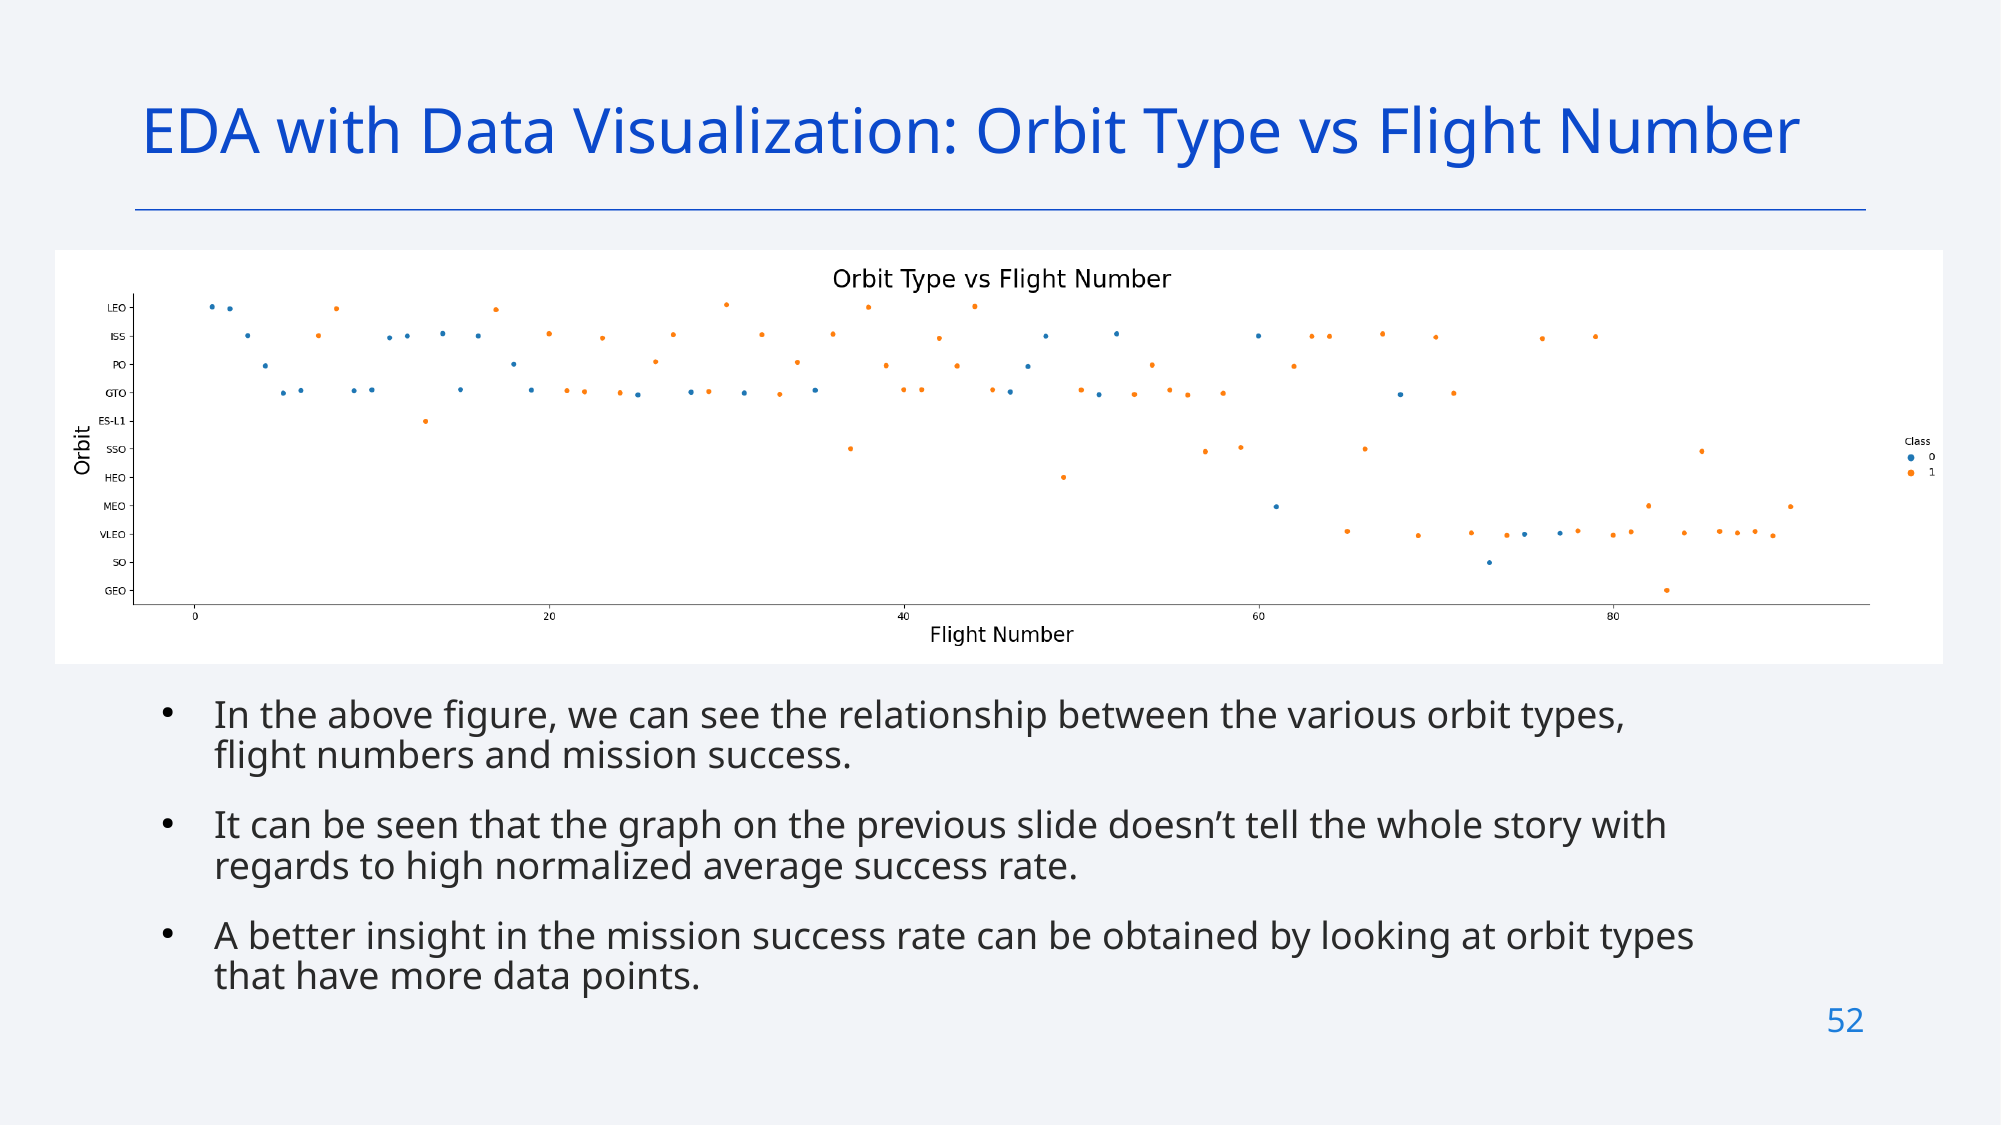

EDA with Data Visualization: Orbit Type vs Flight Number
# In the above figure, we can see the relationship between the various orbit types, flight numbers and mission success.
It can be seen that the graph on the previous slide doesn’t tell the whole story with regards to high normalized average success rate.
A better insight in the mission success rate can be obtained by looking at orbit types that have more data points.
52